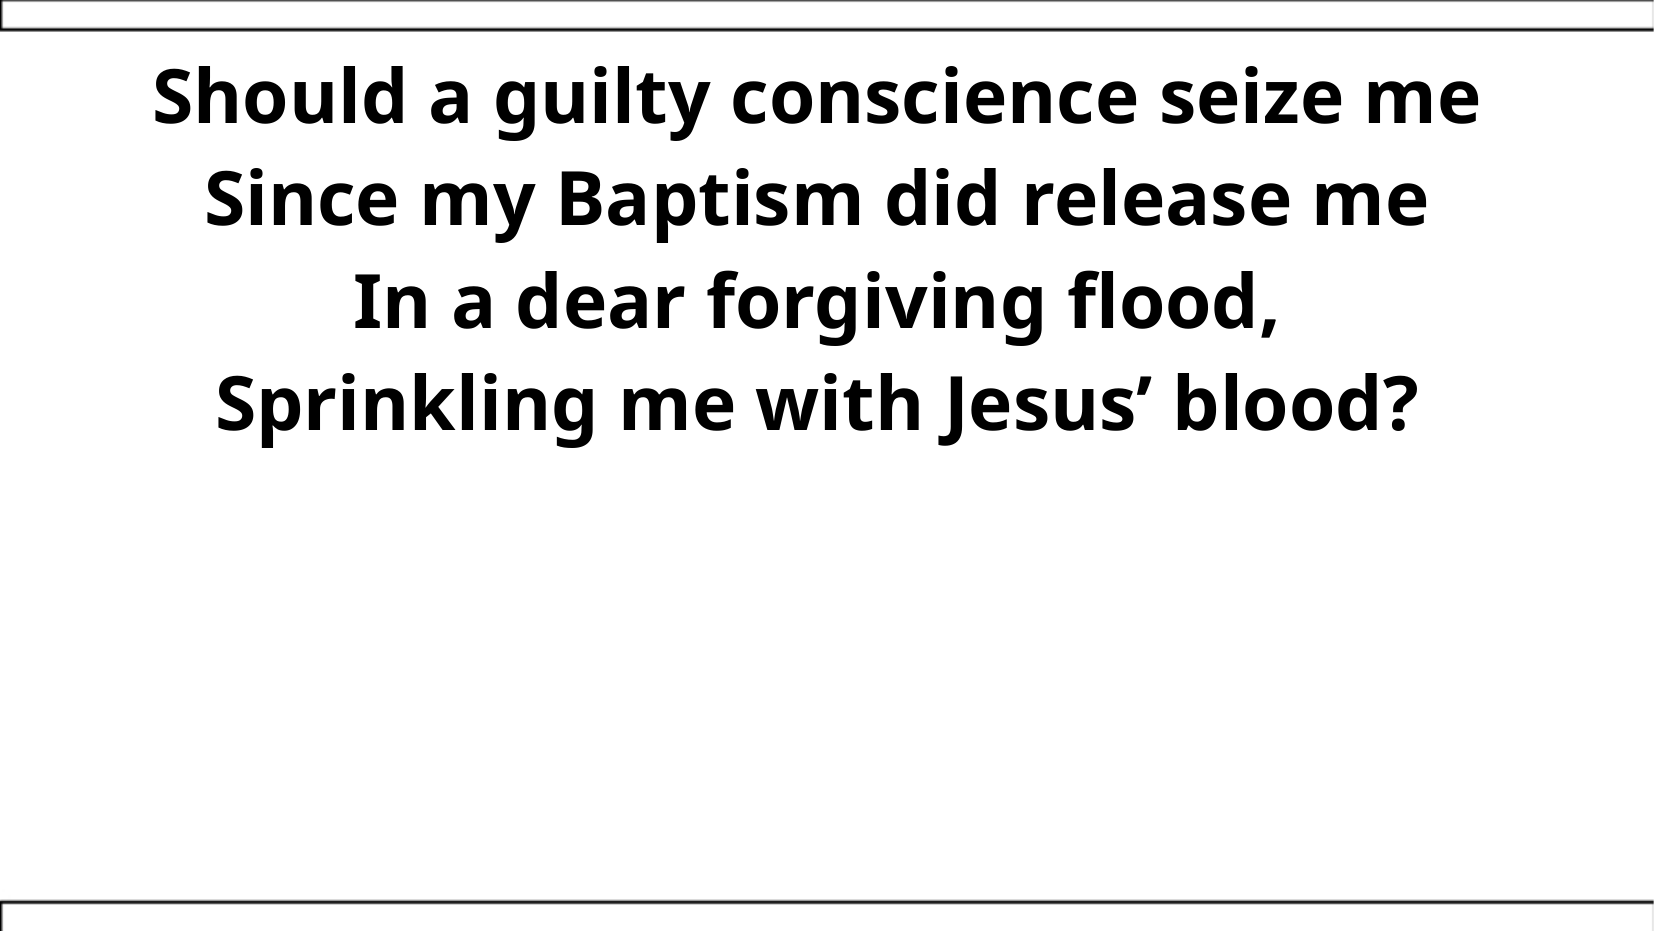

Should a guilty conscience seize me
Since my Baptism did release me
In a dear forgiving flood,
Sprinkling me with Jesus’ blood?